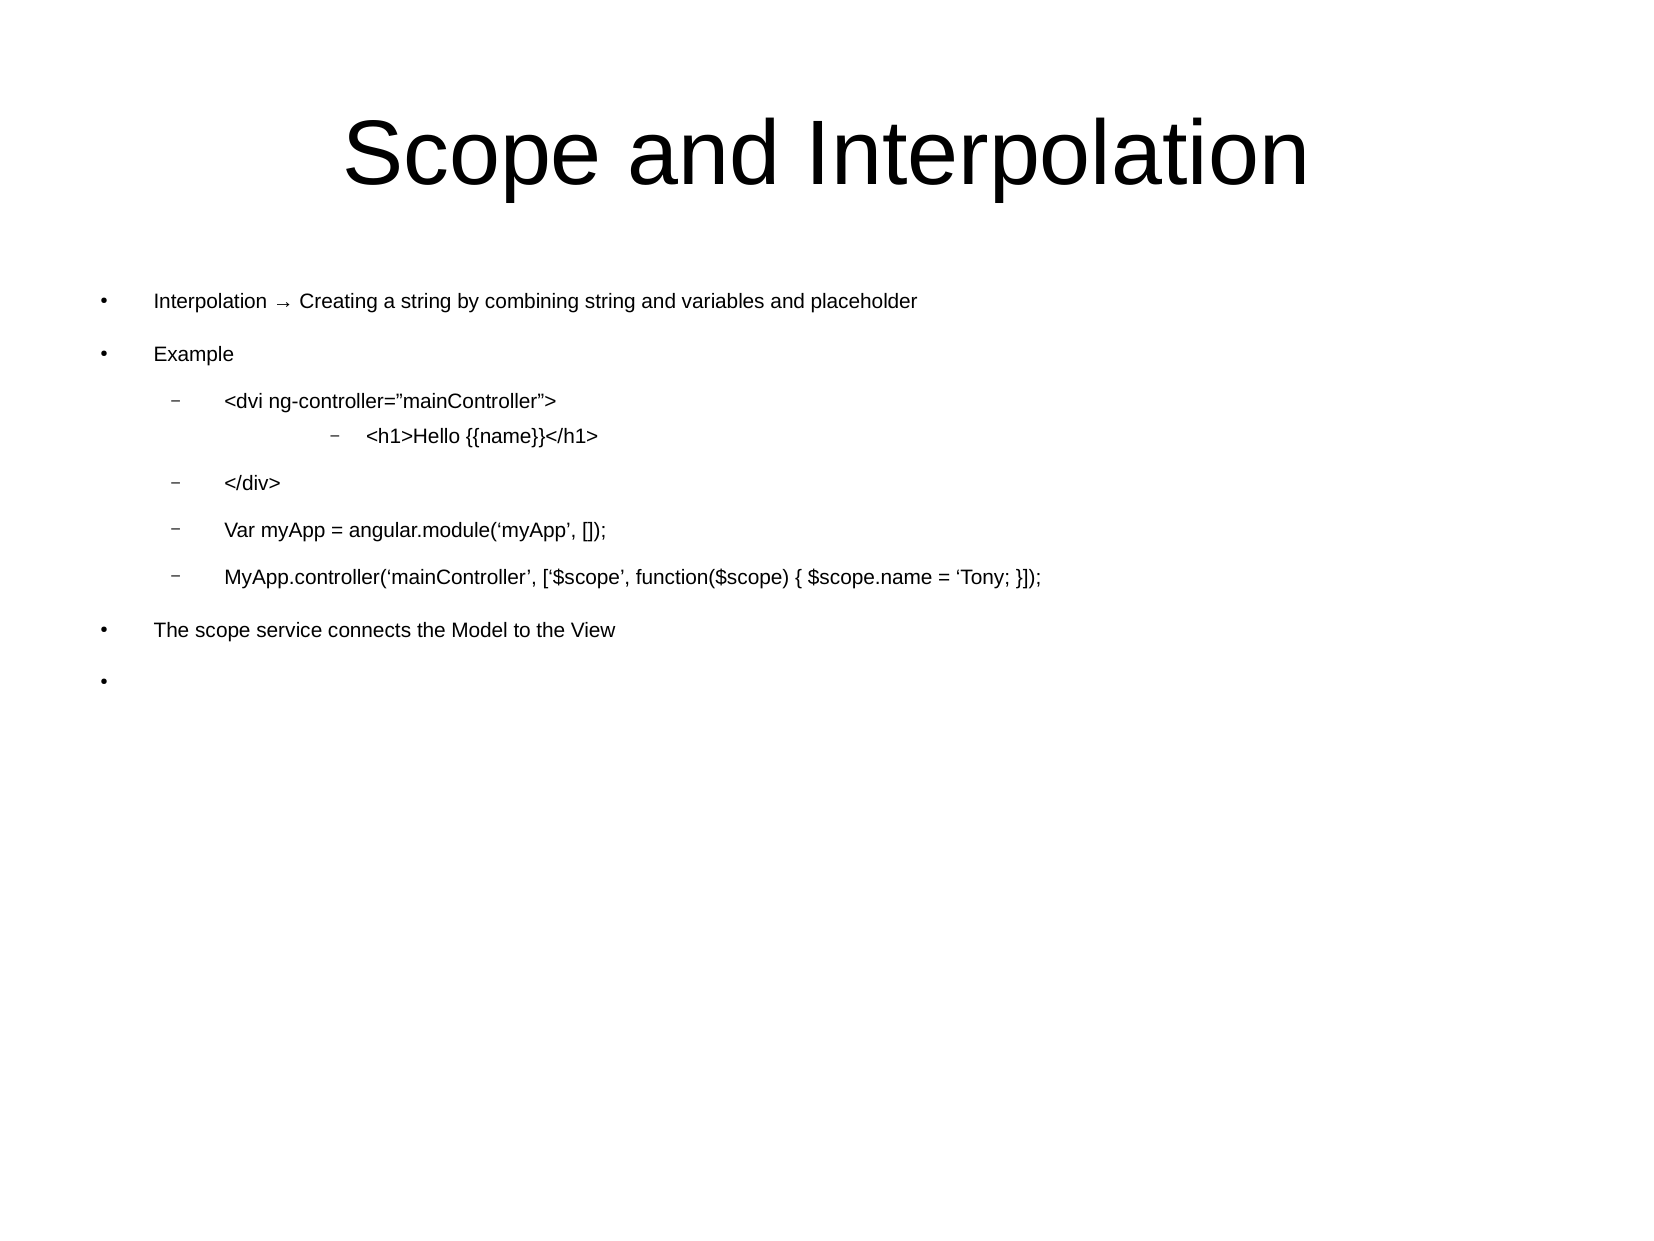

# Scope and Interpolation
Interpolation → Creating a string by combining string and variables and placeholder
Example
<dvi ng-controller=”mainController”>
<h1>Hello {{name}}</h1>
</div>
Var myApp = angular.module(‘myApp’, []);
MyApp.controller(‘mainController’, [‘$scope’, function($scope) { $scope.name = ‘Tony; }]);
The scope service connects the Model to the View